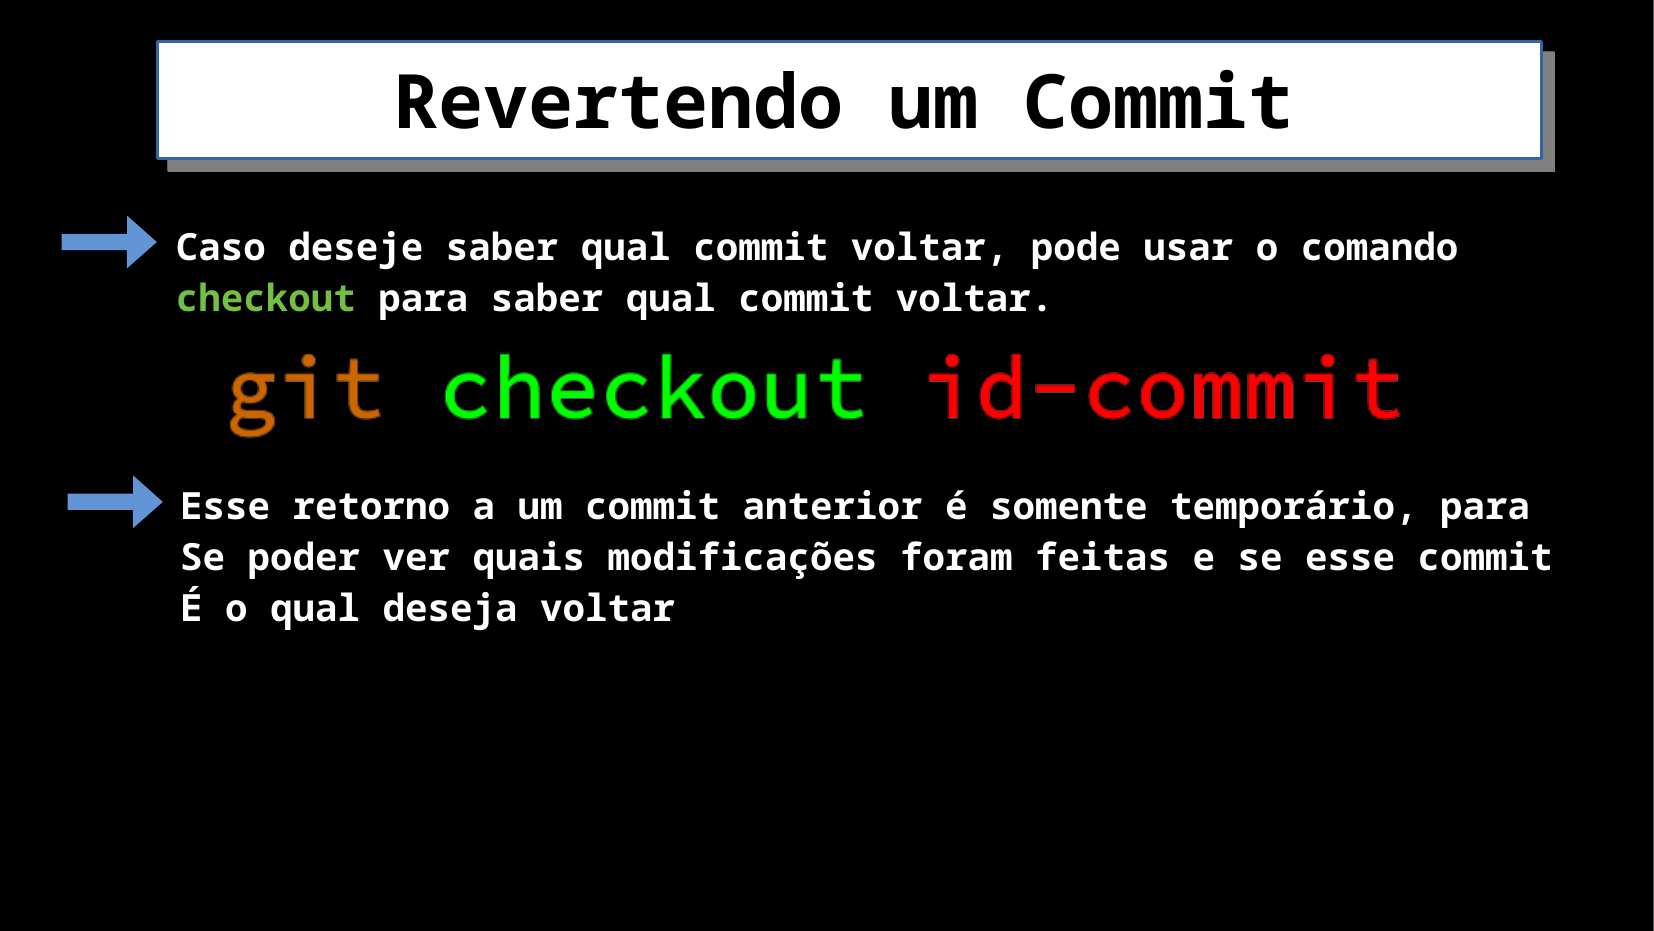

Revertendo um Commit
Caso deseje saber qual commit voltar, pode usar o comando
checkout para saber qual commit voltar.
Esse retorno a um commit anterior é somente temporário, para
Se poder ver quais modificações foram feitas e se esse commit
É o qual deseja voltar